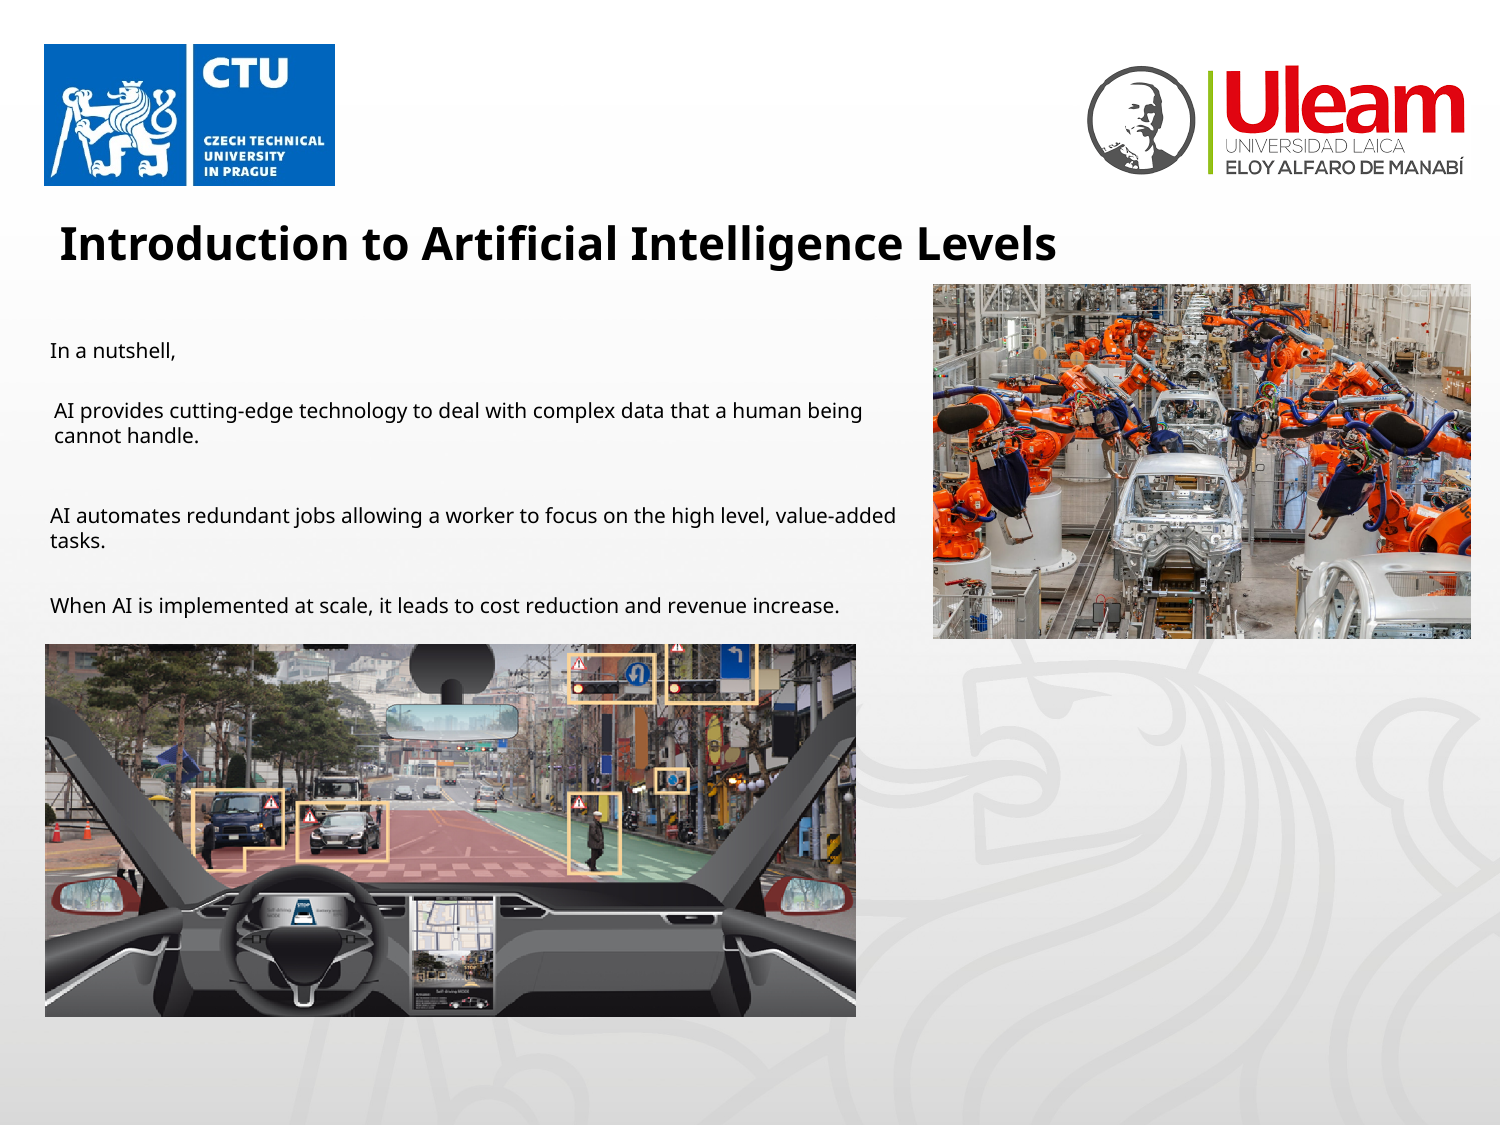

# Introduction to Artificial Intelligence Levels
In a nutshell,
AI provides cutting-edge technology to deal with complex data that a human being cannot handle.
AI automates redundant jobs allowing a worker to focus on the high level, value-added tasks.
When AI is implemented at scale, it leads to cost reduction and revenue increase.